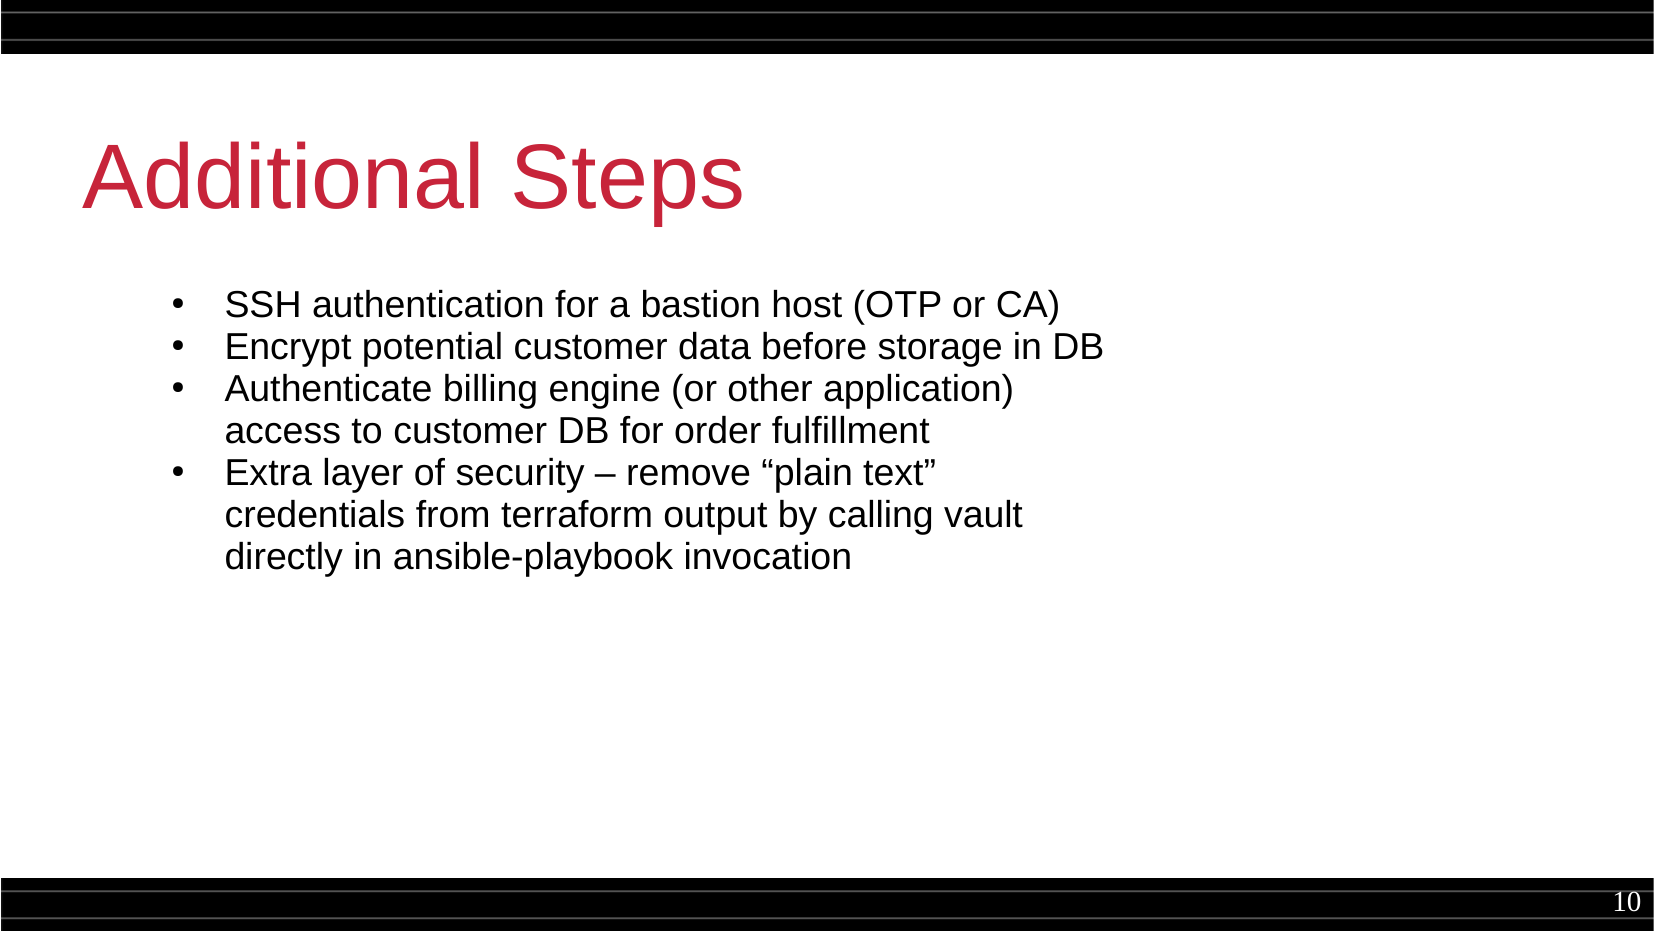

# Additional Steps
SSH authentication for a bastion host (OTP or CA)
Encrypt potential customer data before storage in DB
Authenticate billing engine (or other application) access to customer DB for order fulfillment
Extra layer of security – remove “plain text” credentials from terraform output by calling vault directly in ansible-playbook invocation
| | | | | |
| --- | --- | --- | --- | --- |
| | | | | |
| | | | | |
| | | | | |
| | | | | |
| | | | | |